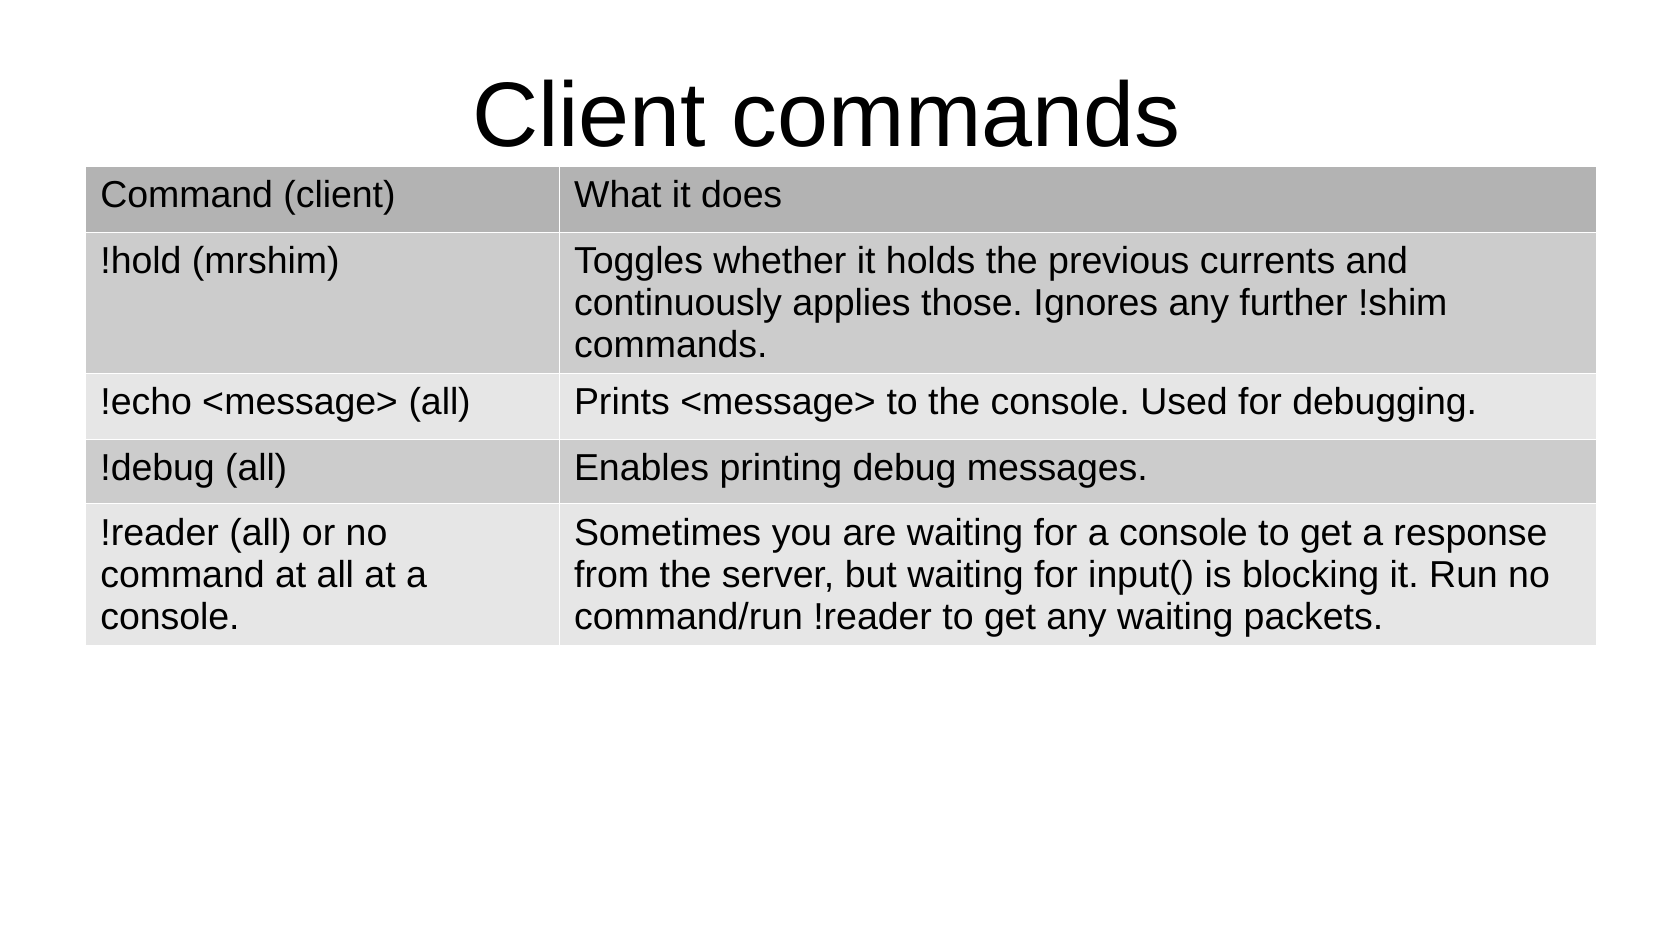

# Client commands
| Command (client) | What it does |
| --- | --- |
| !hold (mrshim) | Toggles whether it holds the previous currents and continuously applies those. Ignores any further !shim commands. |
| !echo <message> (all) | Prints <message> to the console. Used for debugging. |
| !debug (all) | Enables printing debug messages. |
| !reader (all) or no command at all at a console. | Sometimes you are waiting for a console to get a response from the server, but waiting for input() is blocking it. Run no command/run !reader to get any waiting packets. |